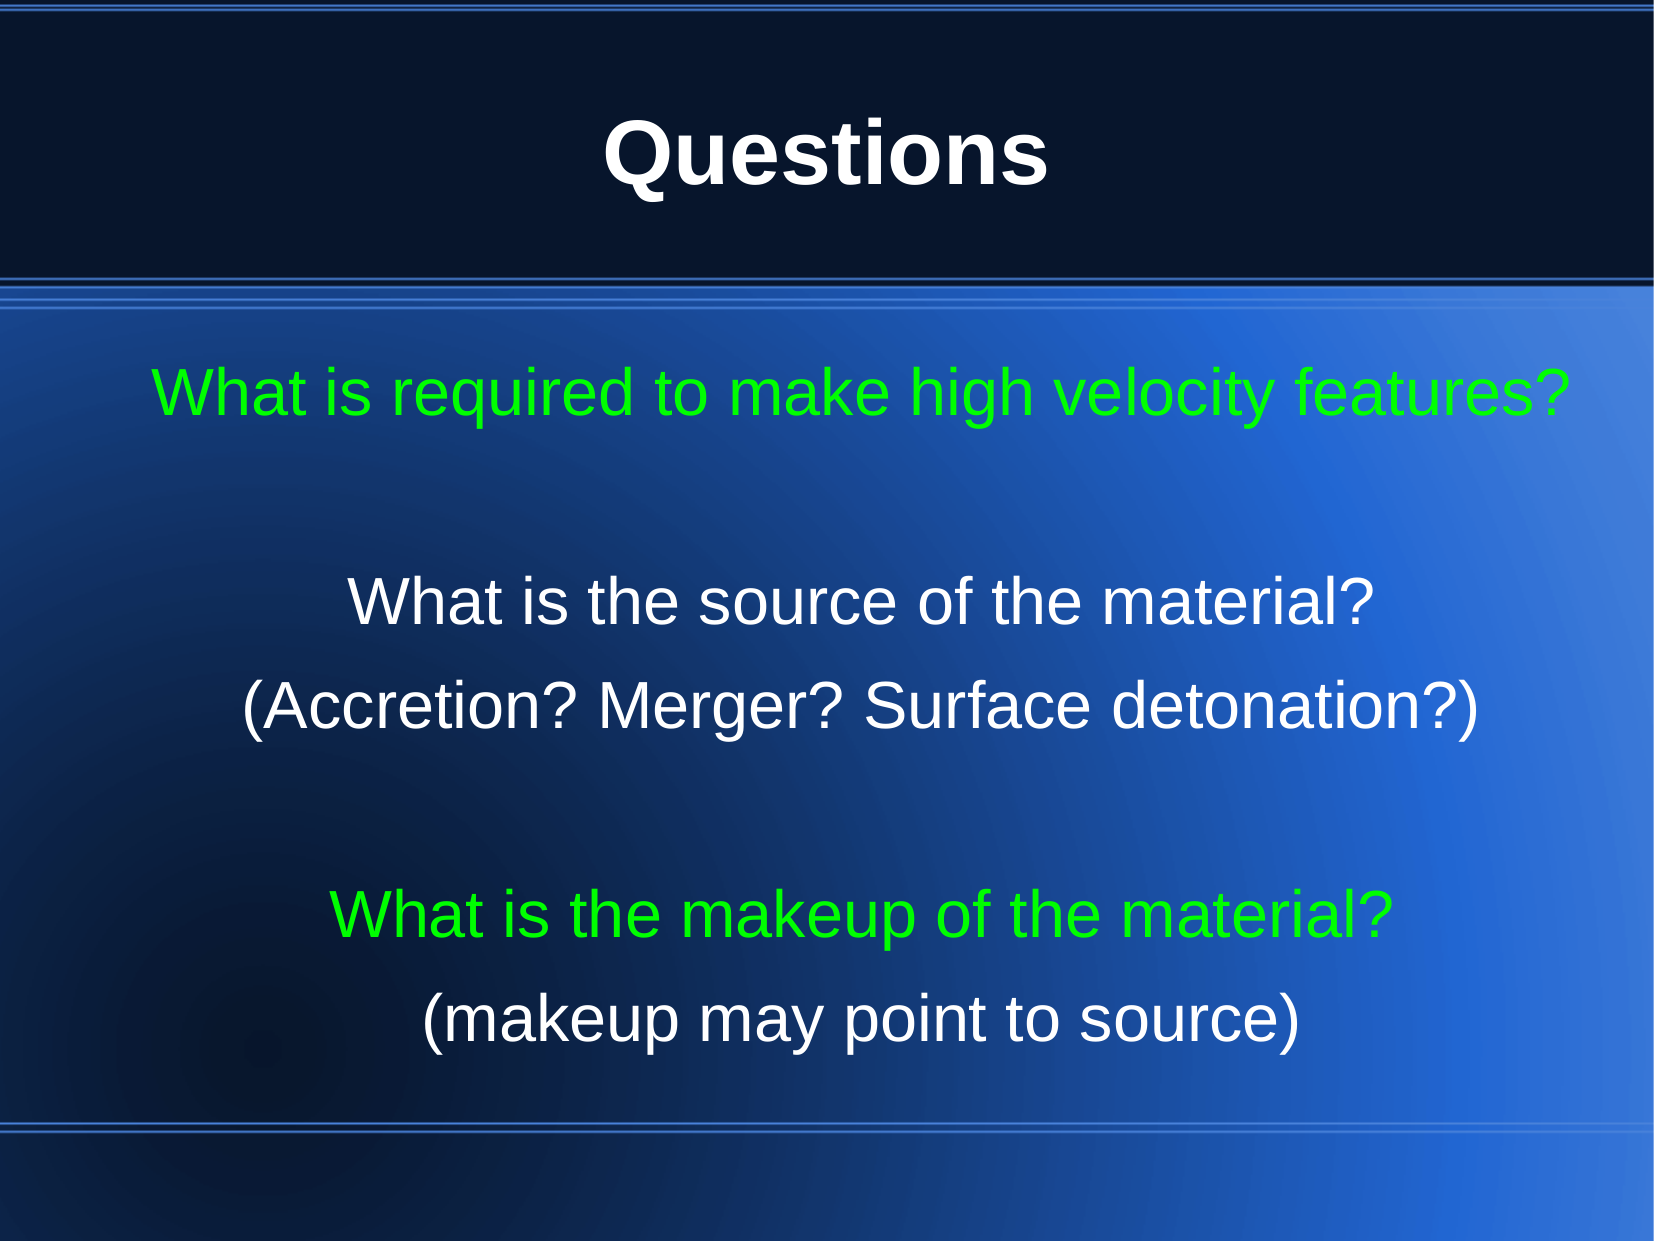

# Questions
What is required to make high velocity features?
What is the source of the material?
(Accretion? Merger? Surface detonation?)
What is the makeup of the material?
(makeup may point to source)